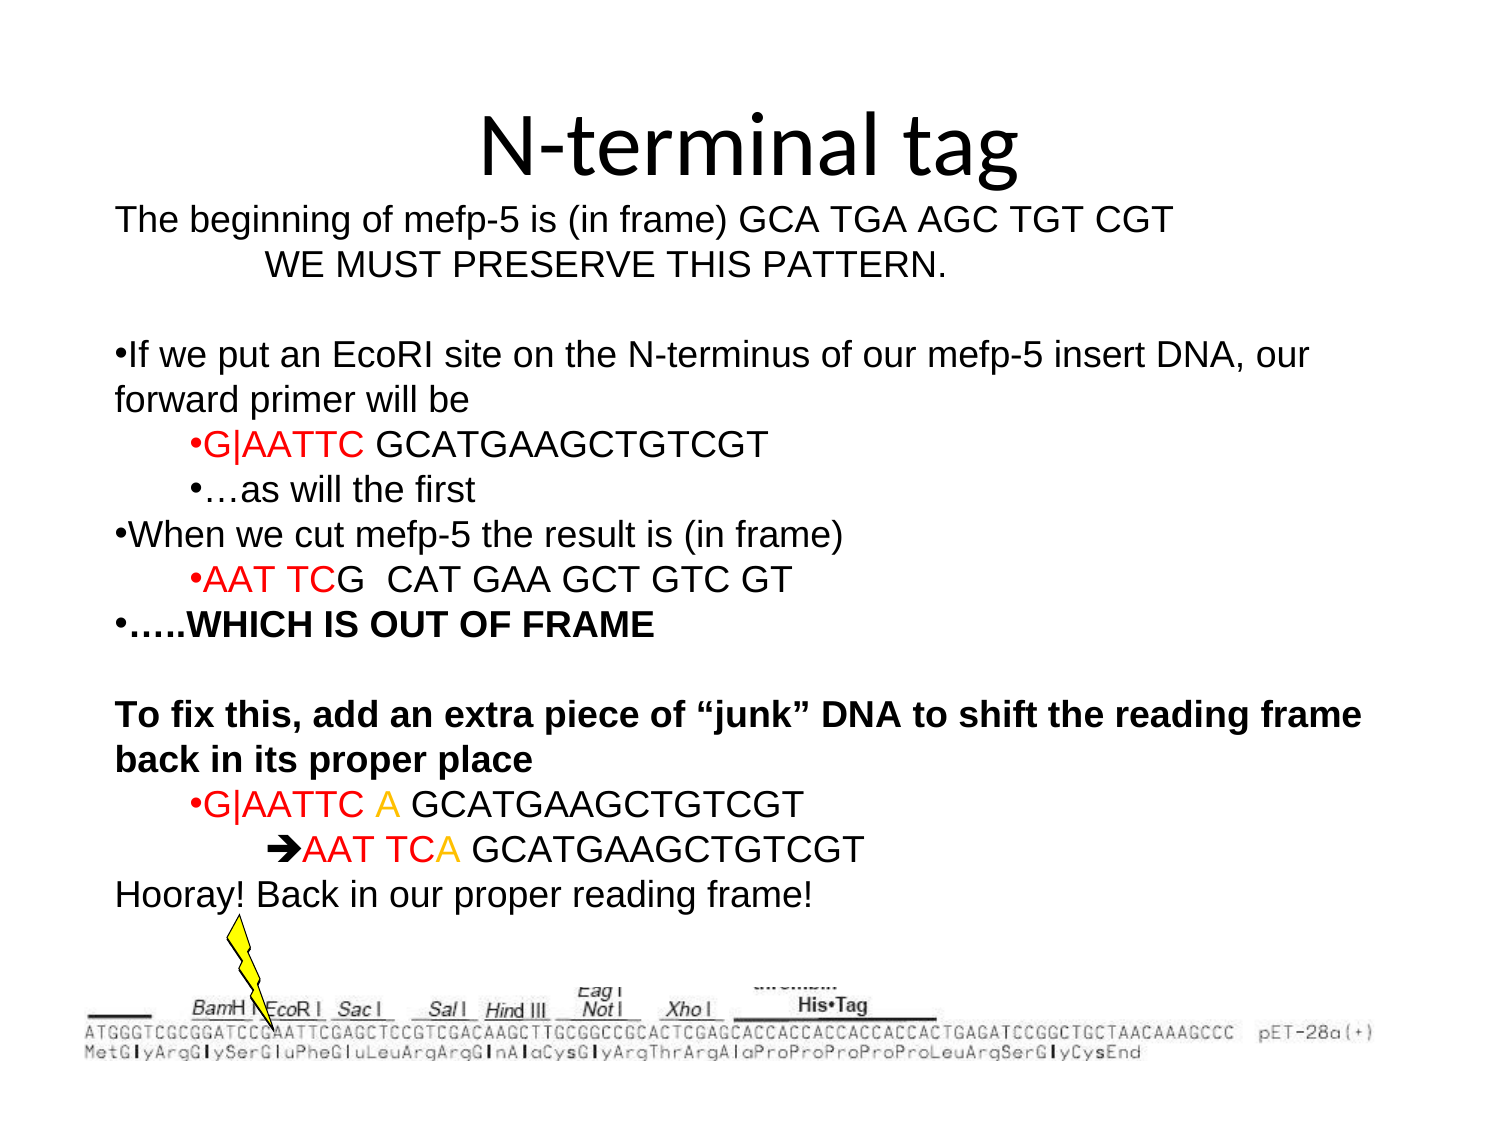

# N-terminal tag
The beginning of mefp-5 is (in frame) GCA TGA AGC TGT CGT
	WE MUST PRESERVE THIS PATTERN.
If we put an EcoRI site on the N-terminus of our mefp-5 insert DNA, our forward primer will be
G|AATTC GCATGAAGCTGTCGT
…as will the first
When we cut mefp-5 the result is (in frame)
AAT TCG CAT GAA GCT GTC GT
…..WHICH IS OUT OF FRAME
To fix this, add an extra piece of “junk” DNA to shift the reading frame back in its proper place
G|AATTC A GCATGAAGCTGTCGT
	AAT TCA GCATGAAGCTGTCGT
Hooray! Back in our proper reading frame!